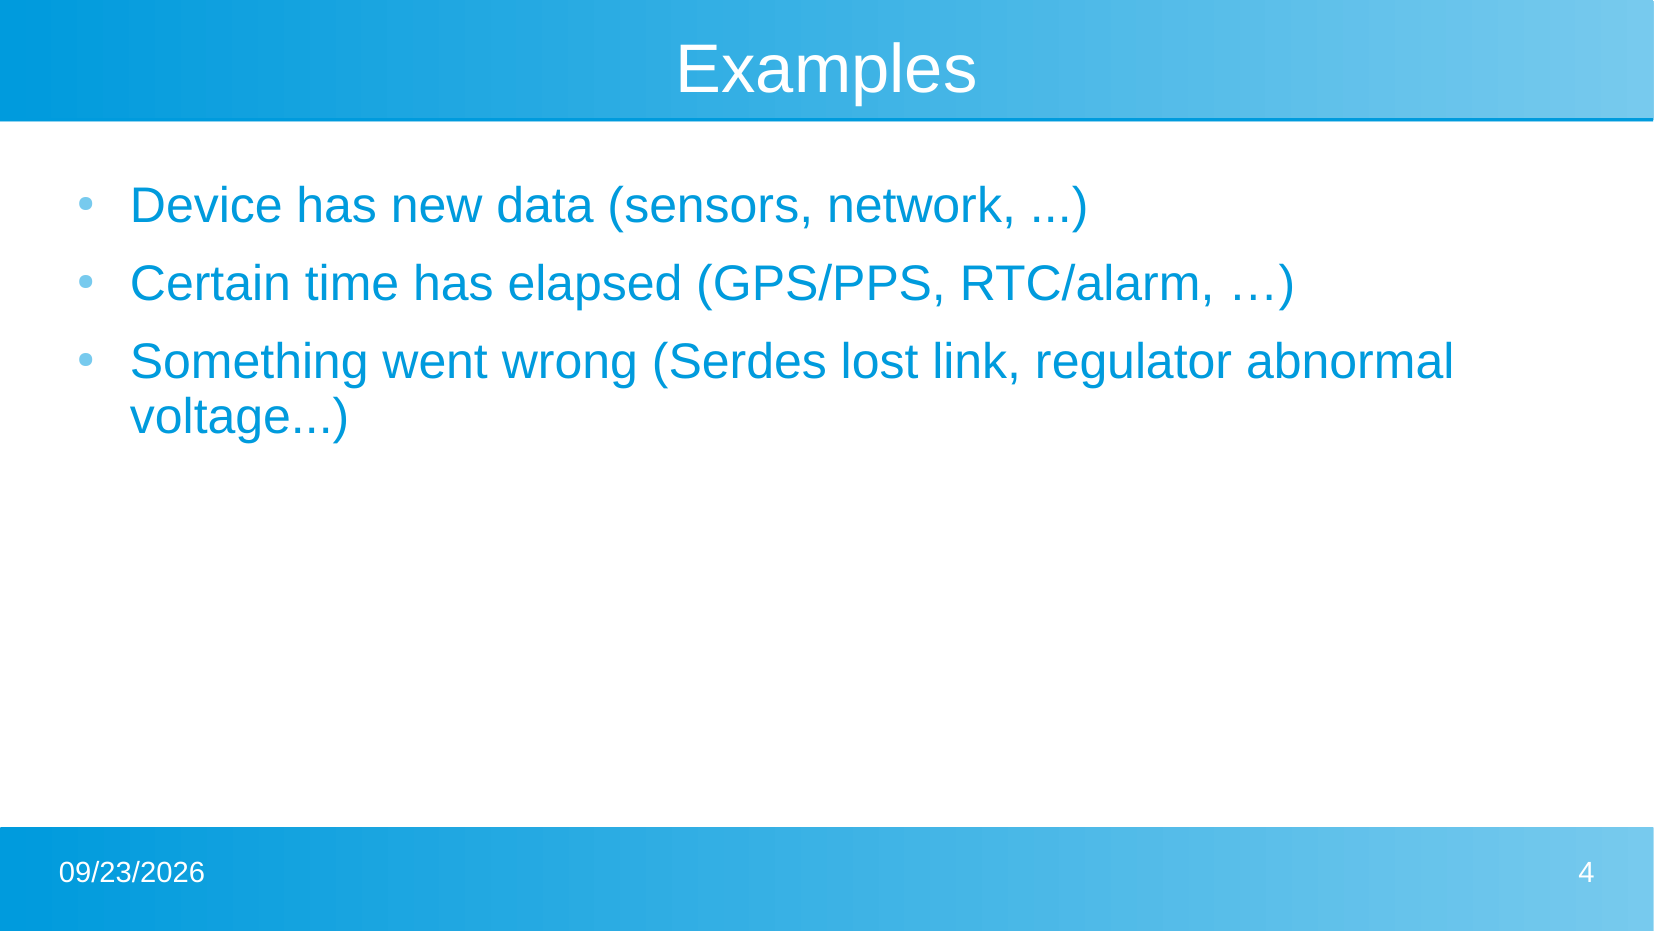

# Examples
Device has new data (sensors, network, ...)
Certain time has elapsed (GPS/PPS, RTC/alarm, …)
Something went wrong (Serdes lost link, regulator abnormal voltage...)
4